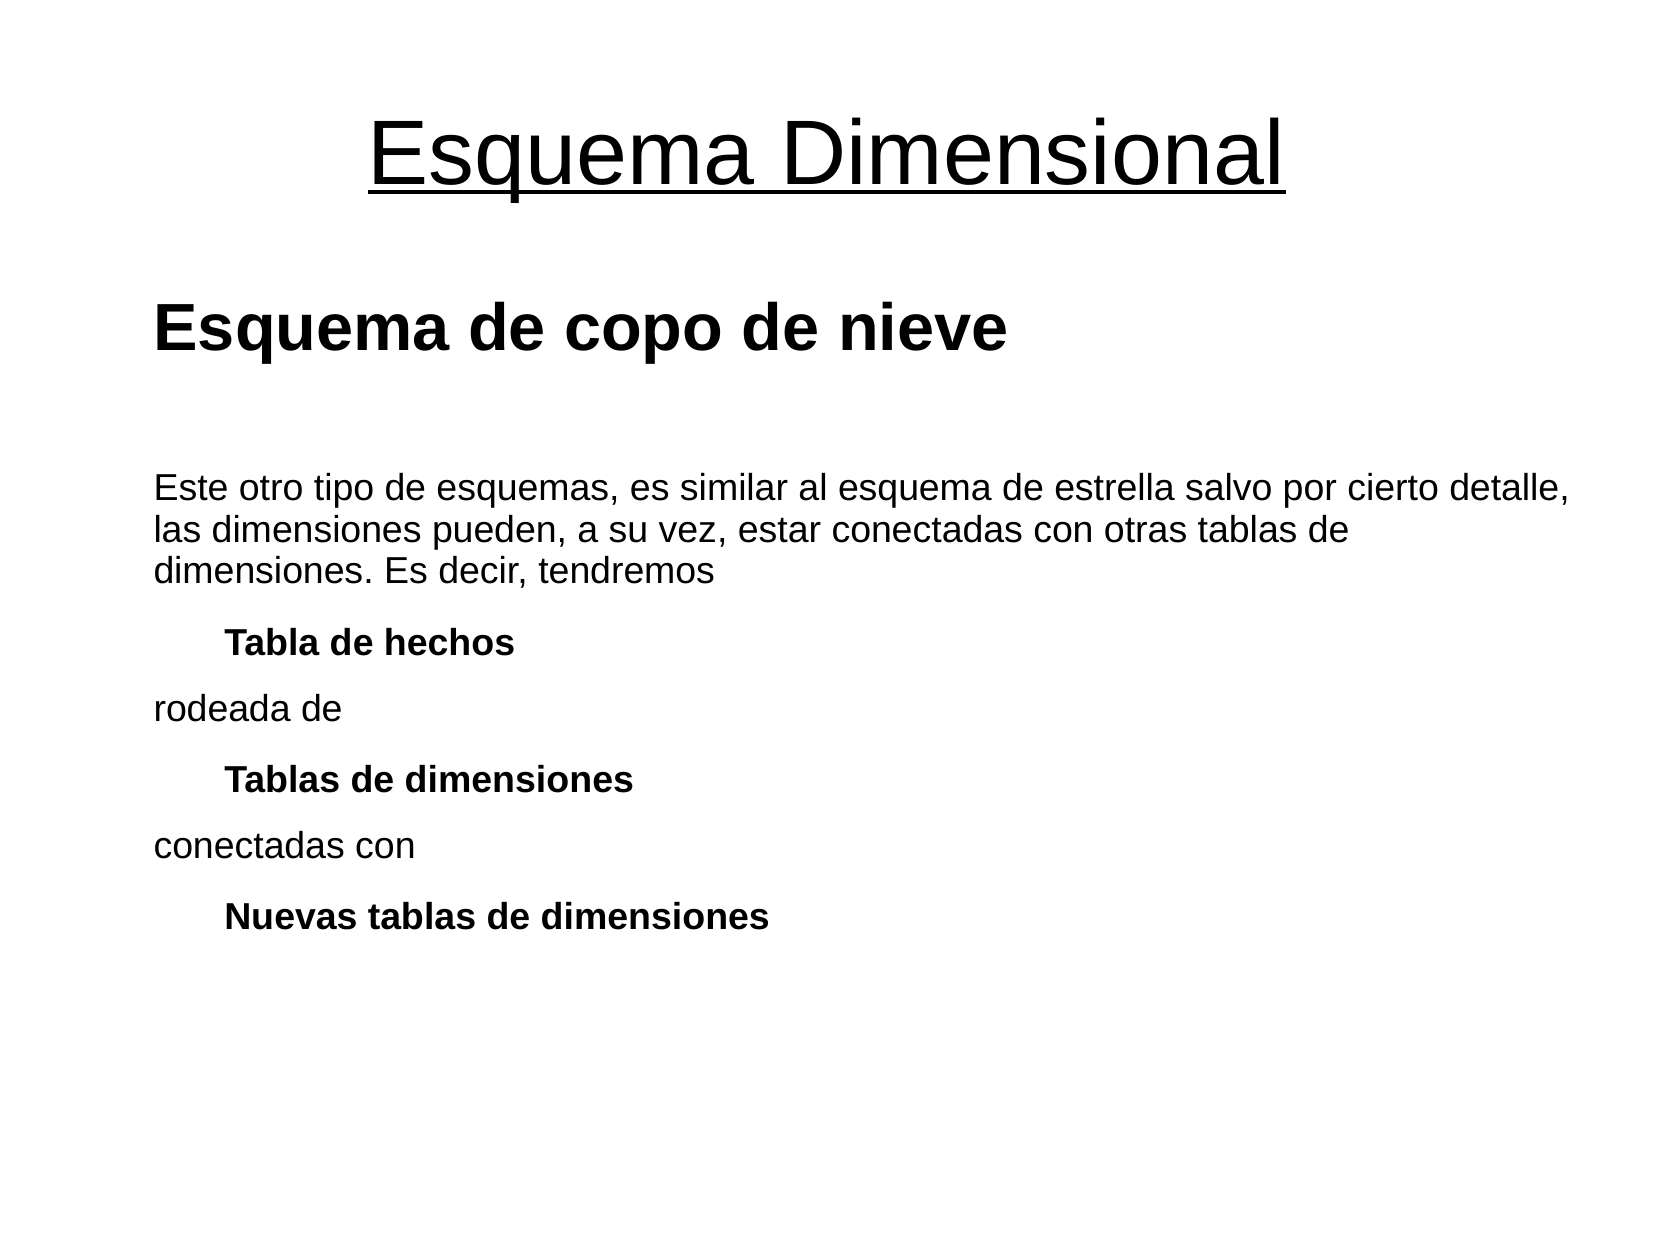

# Esquema Dimensional
Esquema de copo de nieve
Este otro tipo de esquemas, es similar al esquema de estrella salvo por cierto detalle, las dimensiones pueden, a su vez, estar conectadas con otras tablas de dimensiones. Es decir, tendremos
Tabla de hechos
rodeada de
Tablas de dimensiones
conectadas con
Nuevas tablas de dimensiones